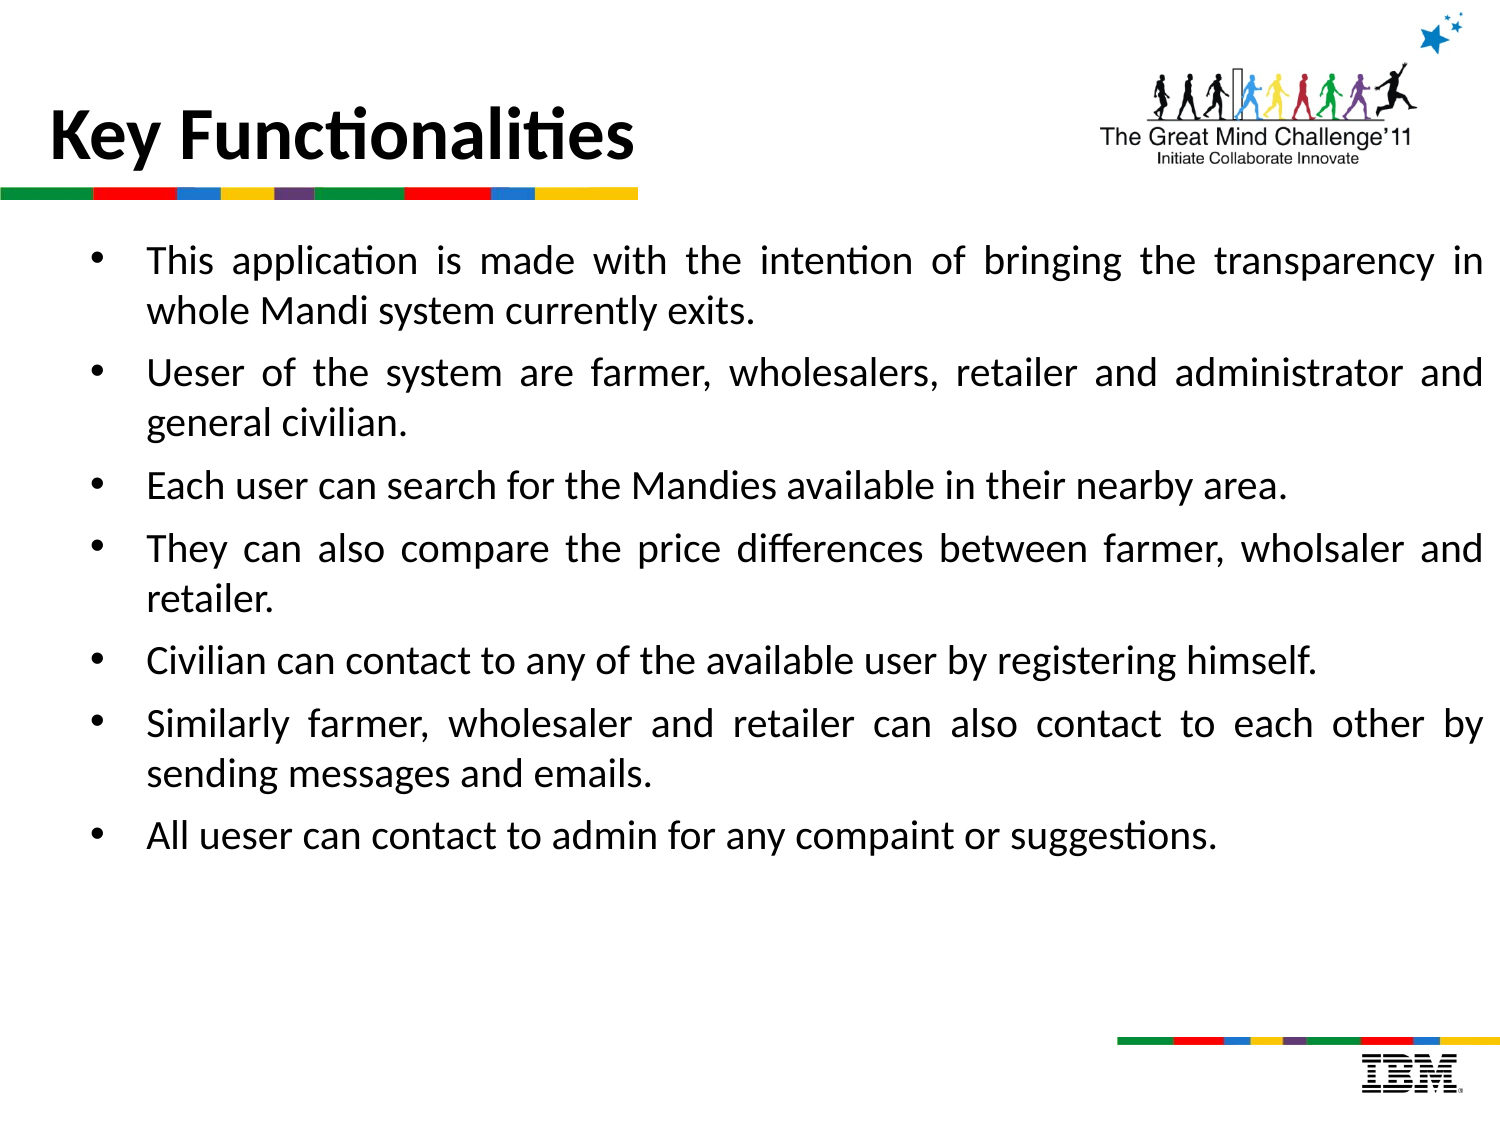

# Key Functionalities
This application is made with the intention of bringing the transparency in whole Mandi system currently exits.
Ueser of the system are farmer, wholesalers, retailer and administrator and general civilian.
Each user can search for the Mandies available in their nearby area.
They can also compare the price differences between farmer, wholsaler and retailer.
Civilian can contact to any of the available user by registering himself.
Similarly farmer, wholesaler and retailer can also contact to each other by sending messages and emails.
All ueser can contact to admin for any compaint or suggestions.